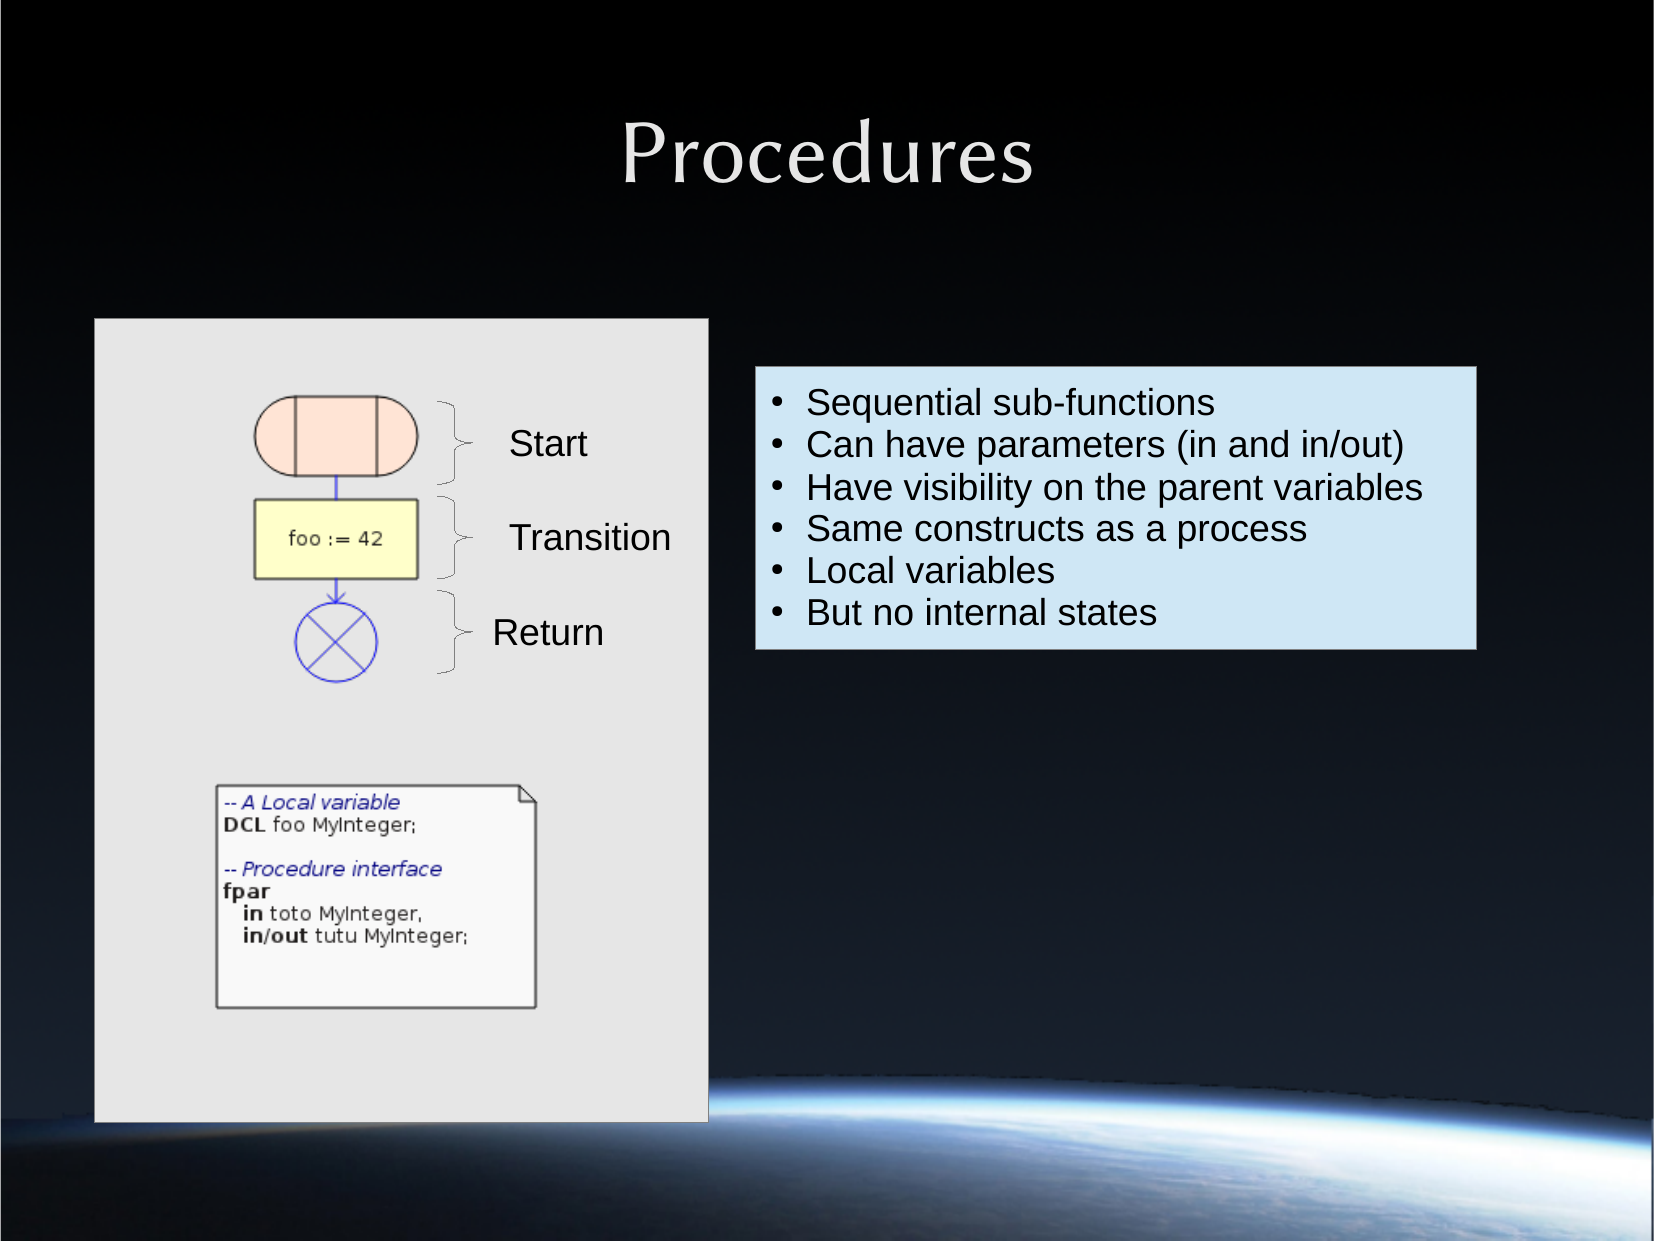

# Procedures
Sequential sub-functions
Can have parameters (in and in/out)
Have visibility on the parent variables
Same constructs as a process
Local variables
But no internal states
 Start
 Transition
 Return